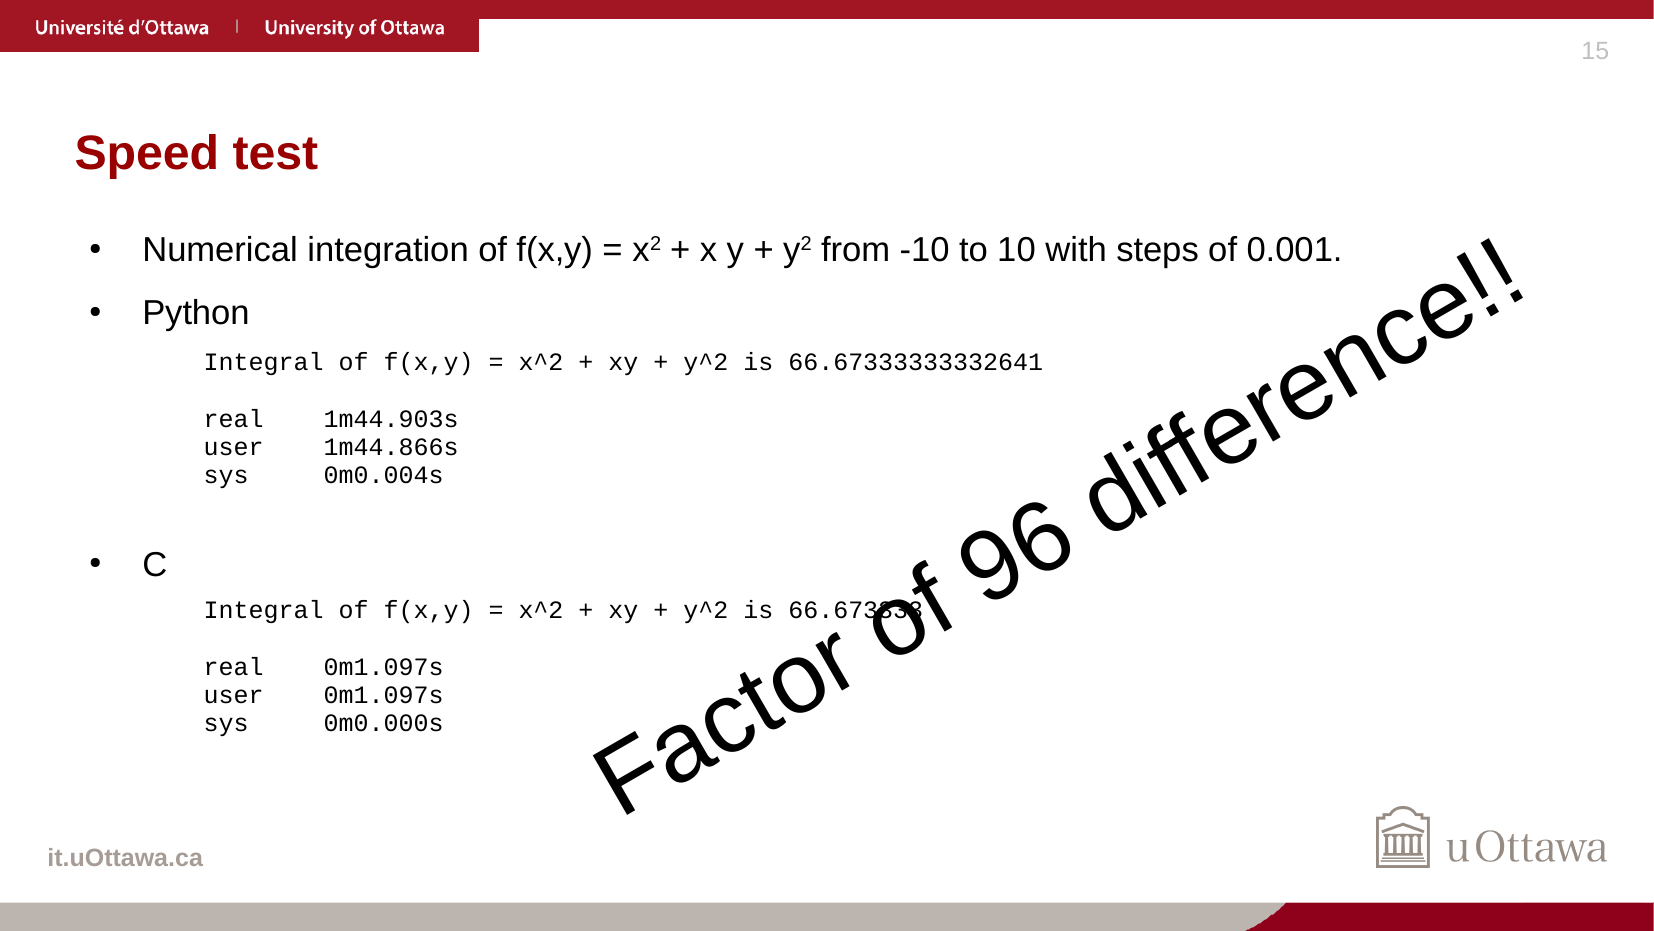

# Speed test
Numerical integration of f(x,y) = x2 + x y + y2 from -10 to 10 with steps of 0.001.
Python
C
Integral of f(x,y) = x^2 + xy + y^2 is 66.67333333332641
real 1m44.903s
user 1m44.866s
sys 0m0.004s
Factor of 96 difference!!
Integral of f(x,y) = x^2 + xy + y^2 is 66.673333
real 0m1.097s
user 0m1.097s
sys 0m0.000s